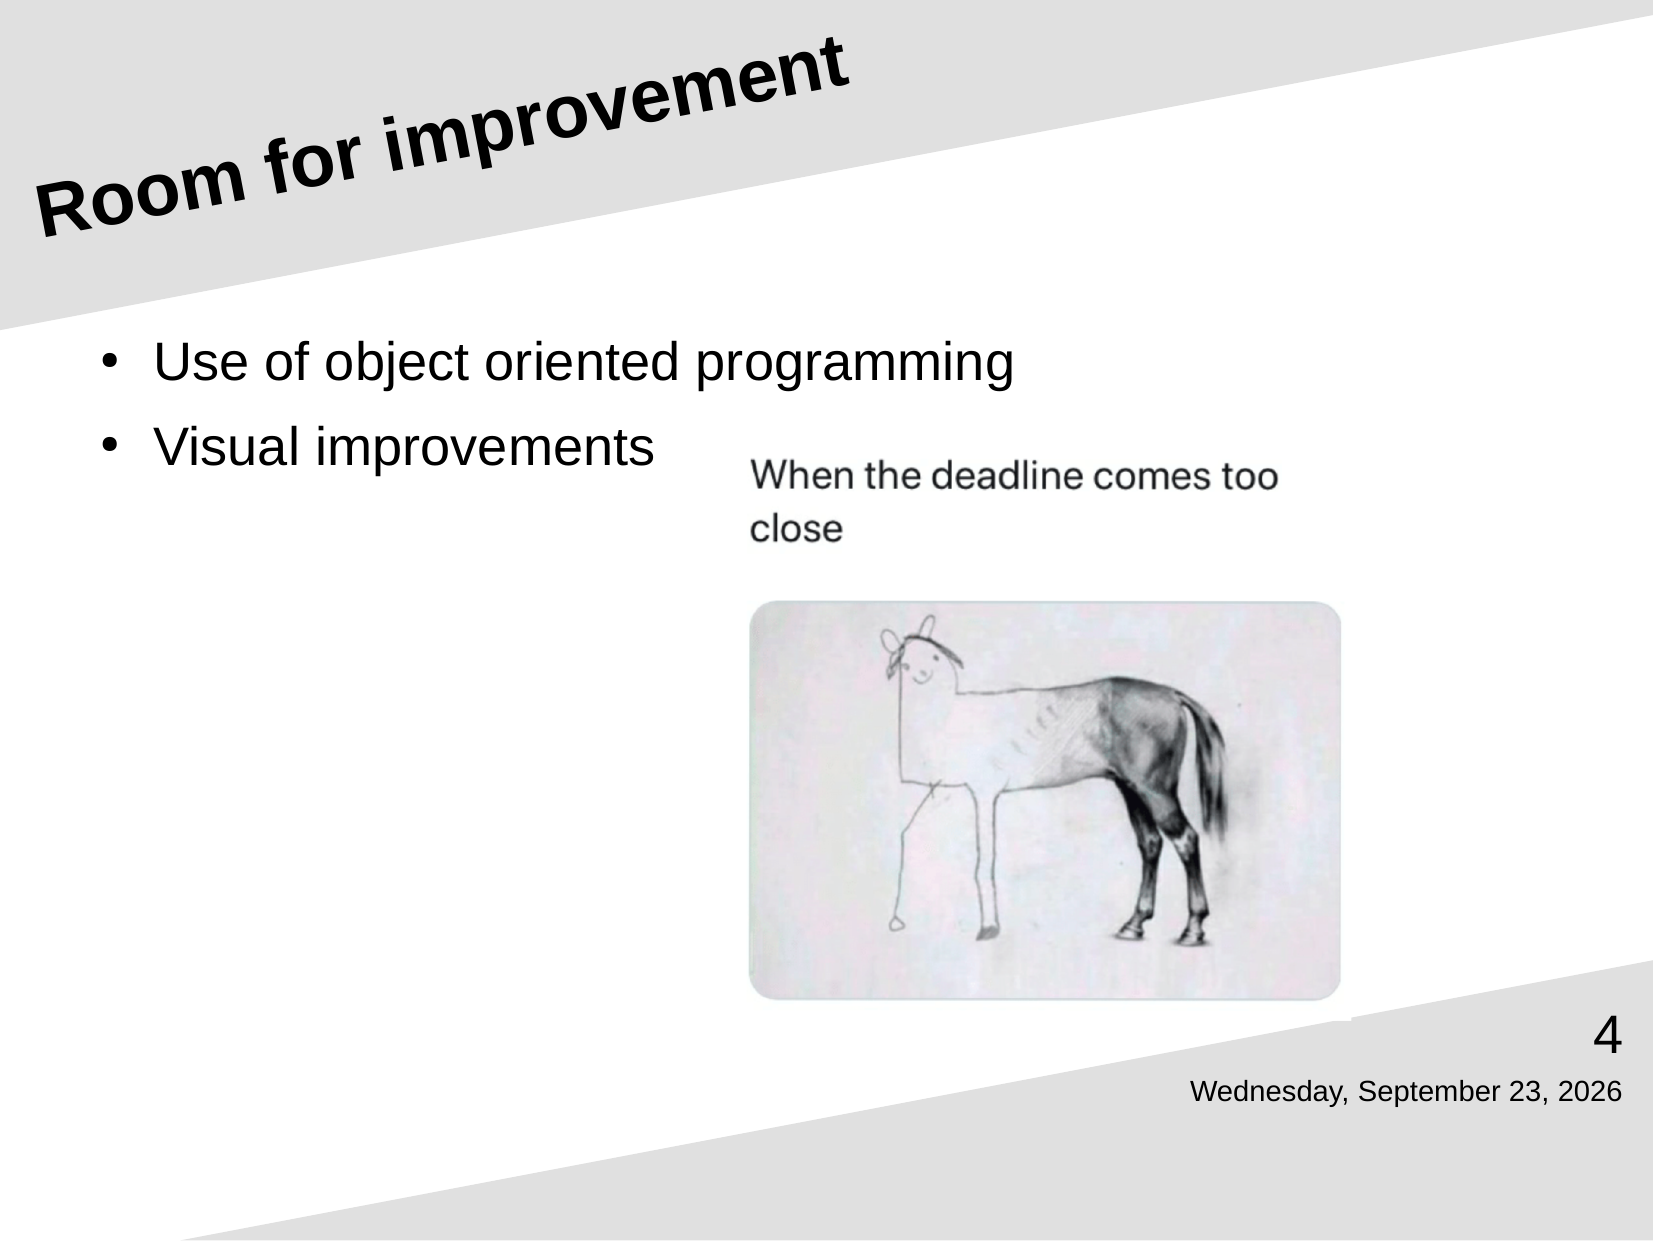

# Room for improvement
Use of object oriented programming
Visual improvements
4